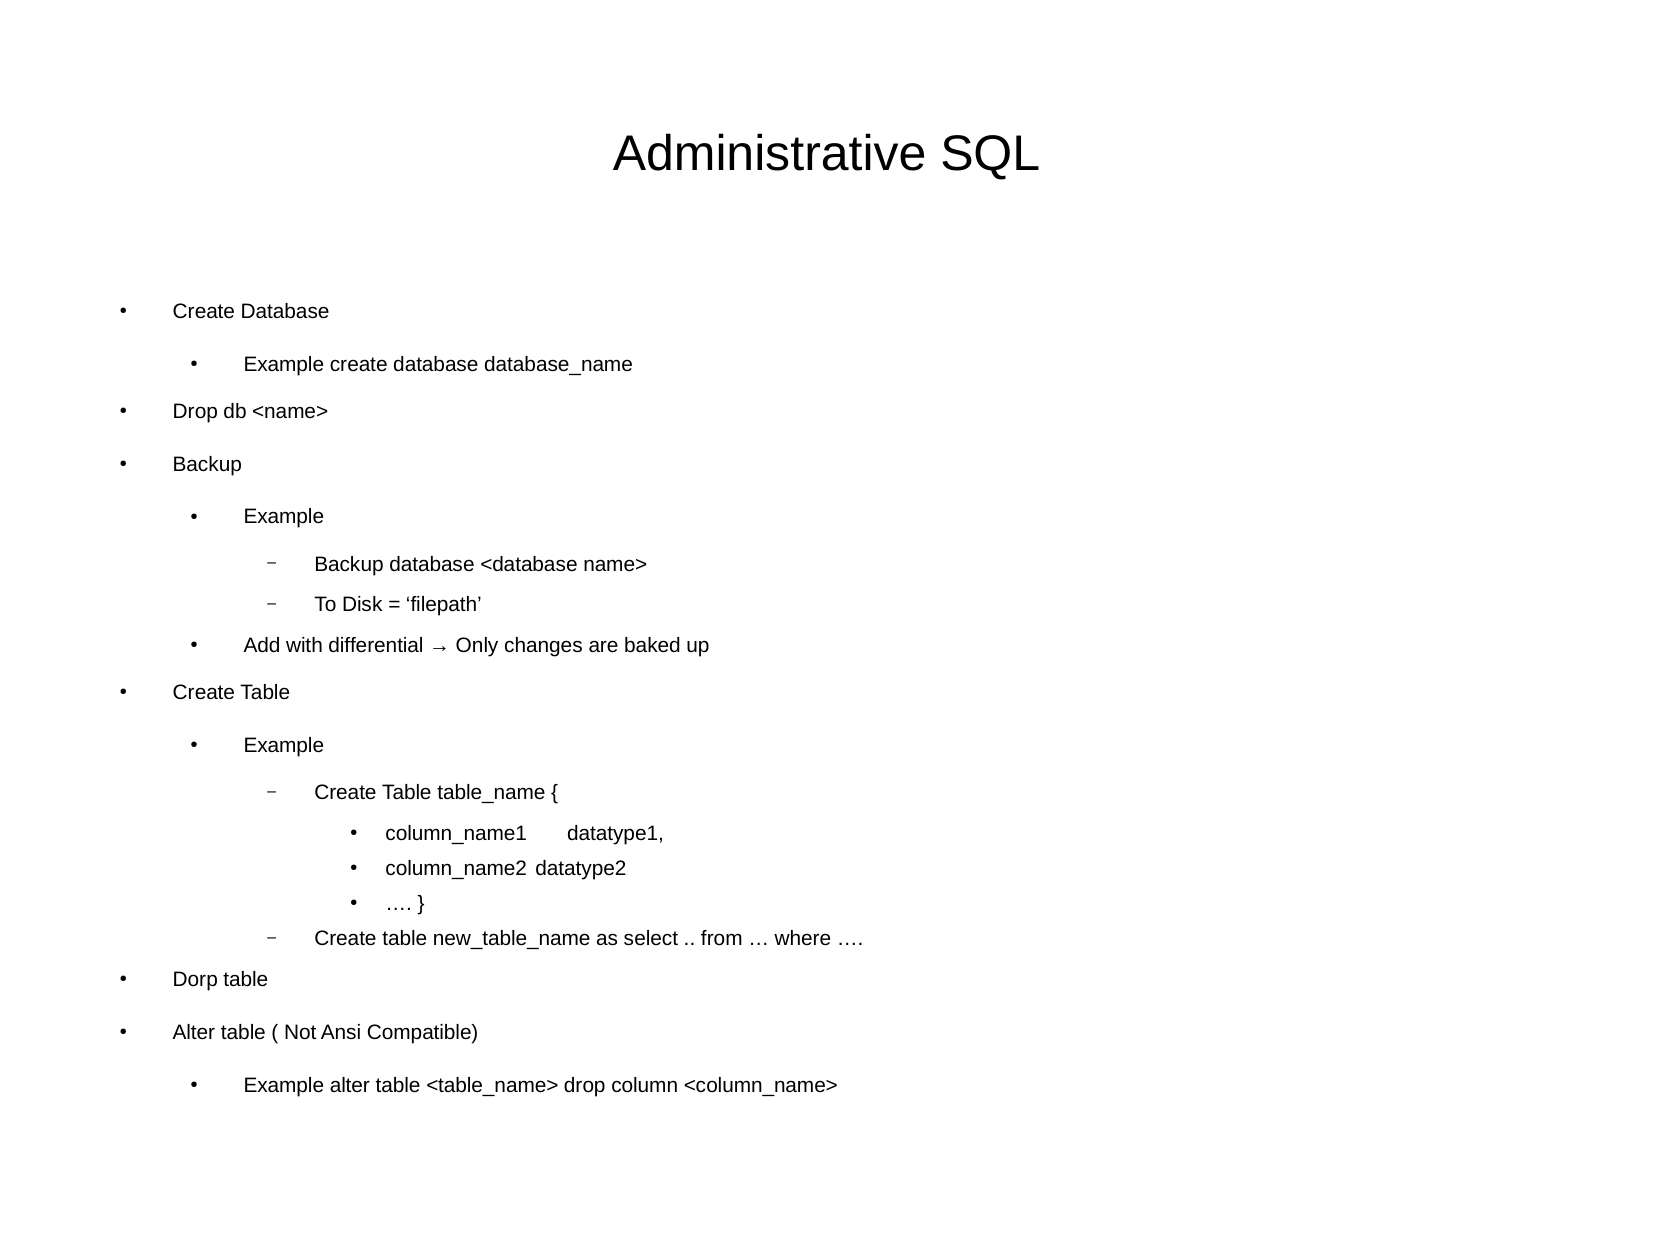

# Administrative SQL
Create Database
Example create database database_name
Drop db <name>
Backup
Example
Backup database <database name>
To Disk = ‘filepath’
Add with differential → Only changes are baked up
Create Table
Example
Create Table table_name {
column_name1 datatype1,
column_name2	datatype2
…. }
Create table new_table_name as select .. from … where ….
Dorp table
Alter table ( Not Ansi Compatible)
Example alter table <table_name> drop column <column_name>